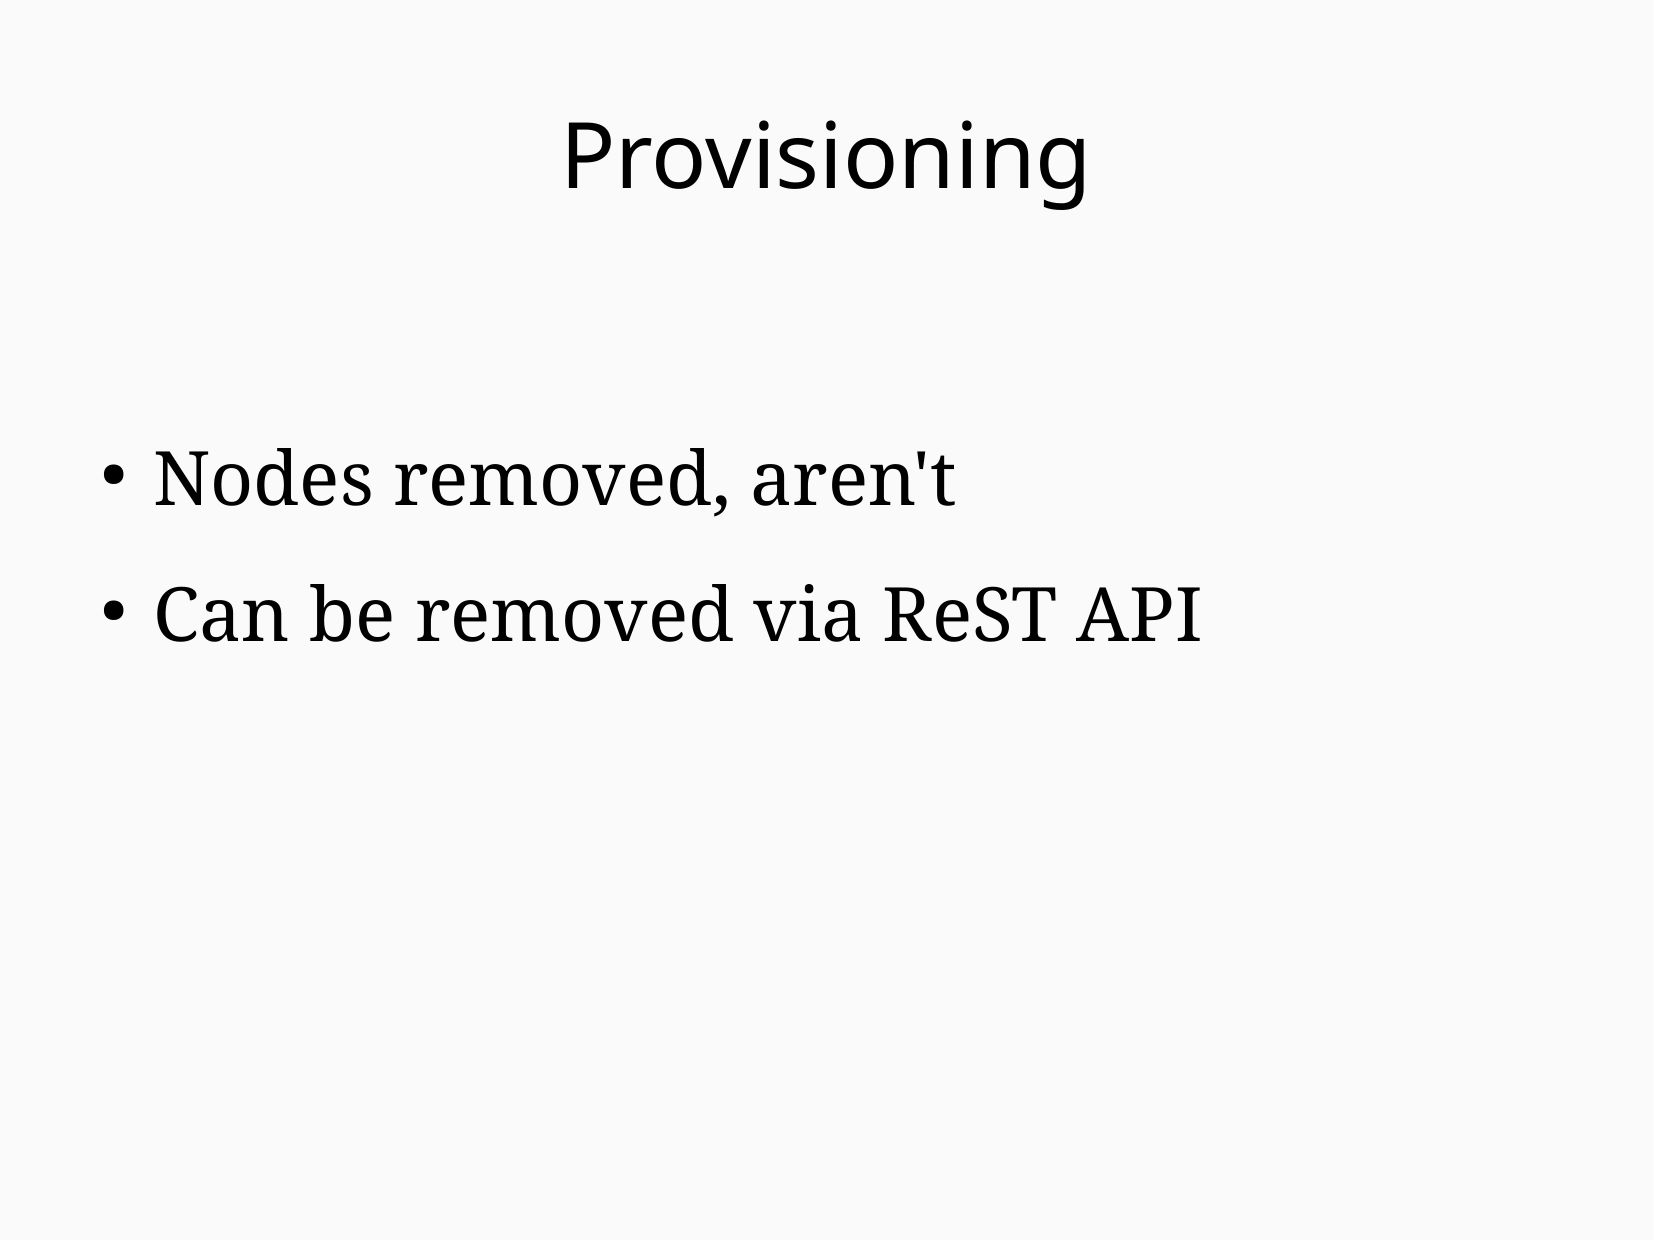

# Provisioning
Nodes removed, aren't
Can be removed via ReST API